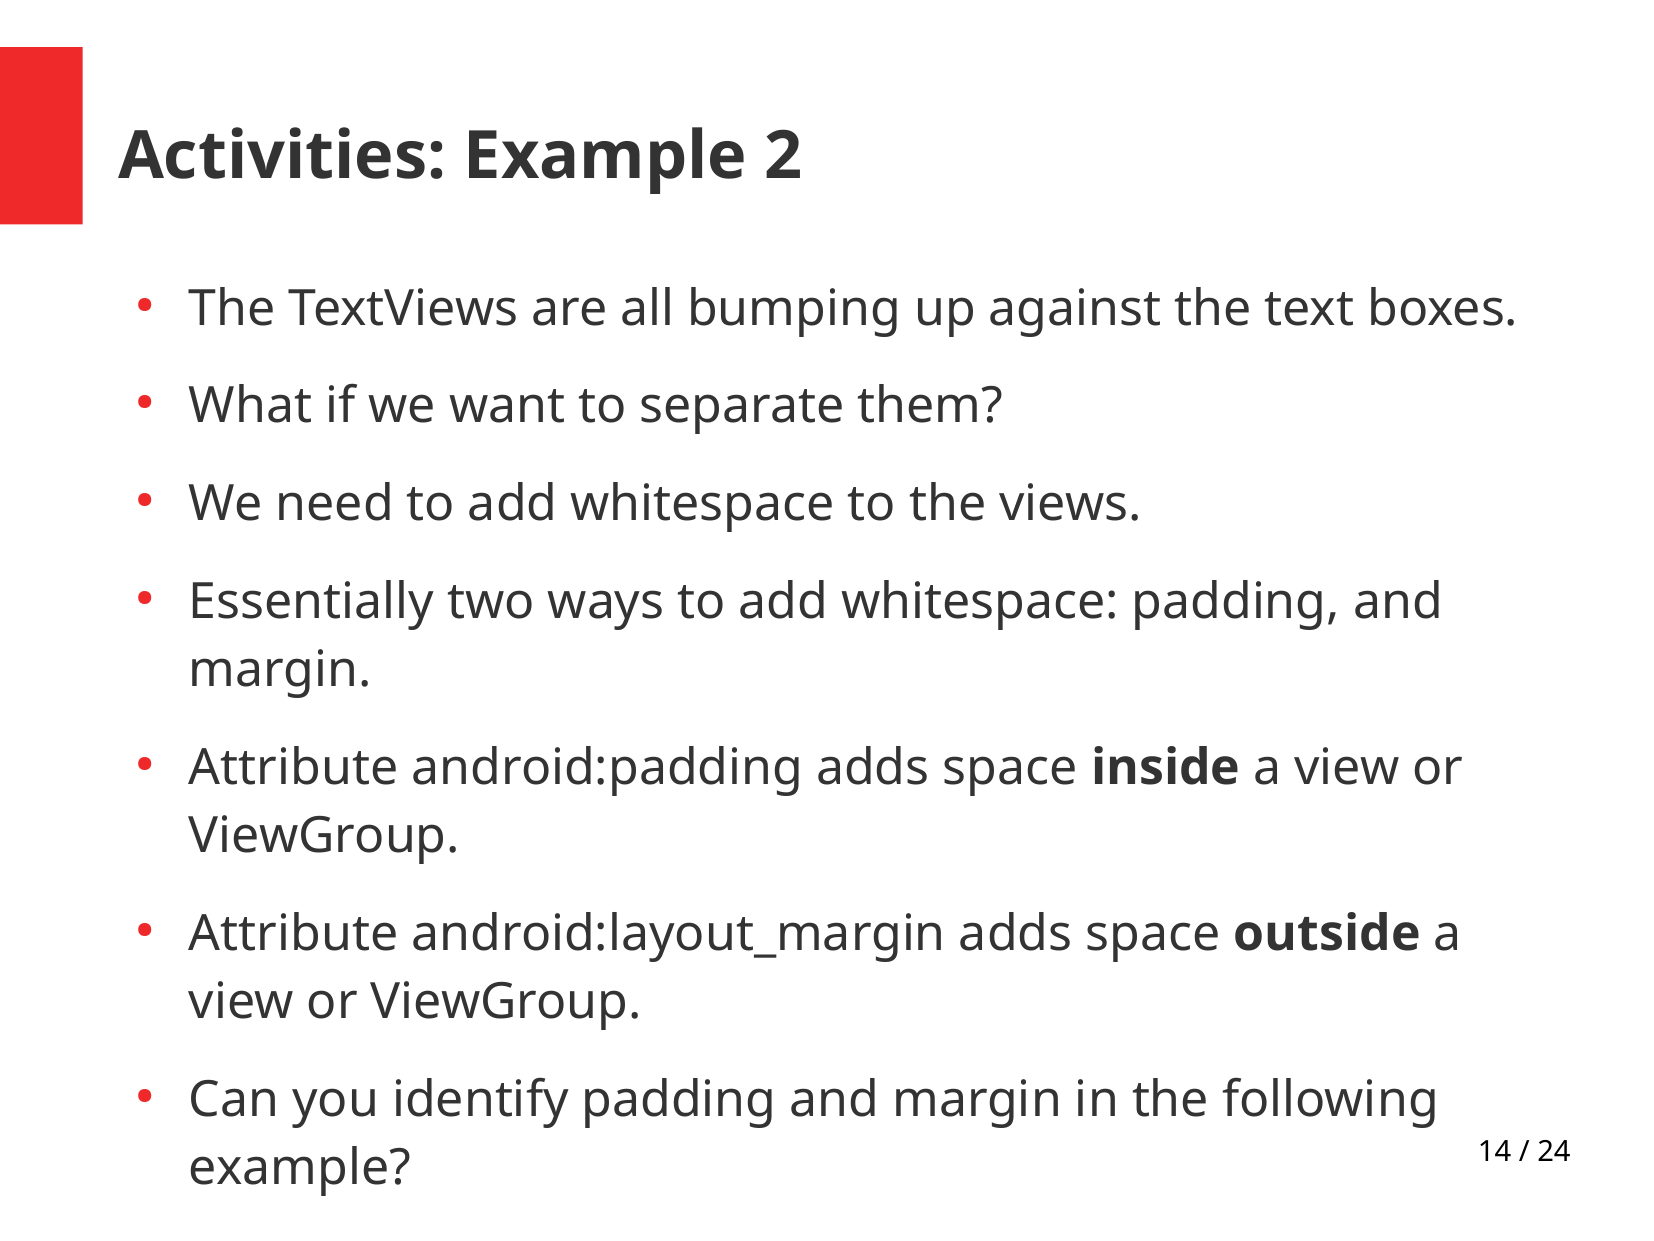

# Activities: Example 2
The TextViews are all bumping up against the text boxes.
What if we want to separate them?
We need to add whitespace to the views.
Essentially two ways to add whitespace: padding, and margin.
Attribute android:padding adds space inside a view or ViewGroup.
Attribute android:layout_margin adds space outside a view or ViewGroup.
Can you identify padding and margin in the following example?
14